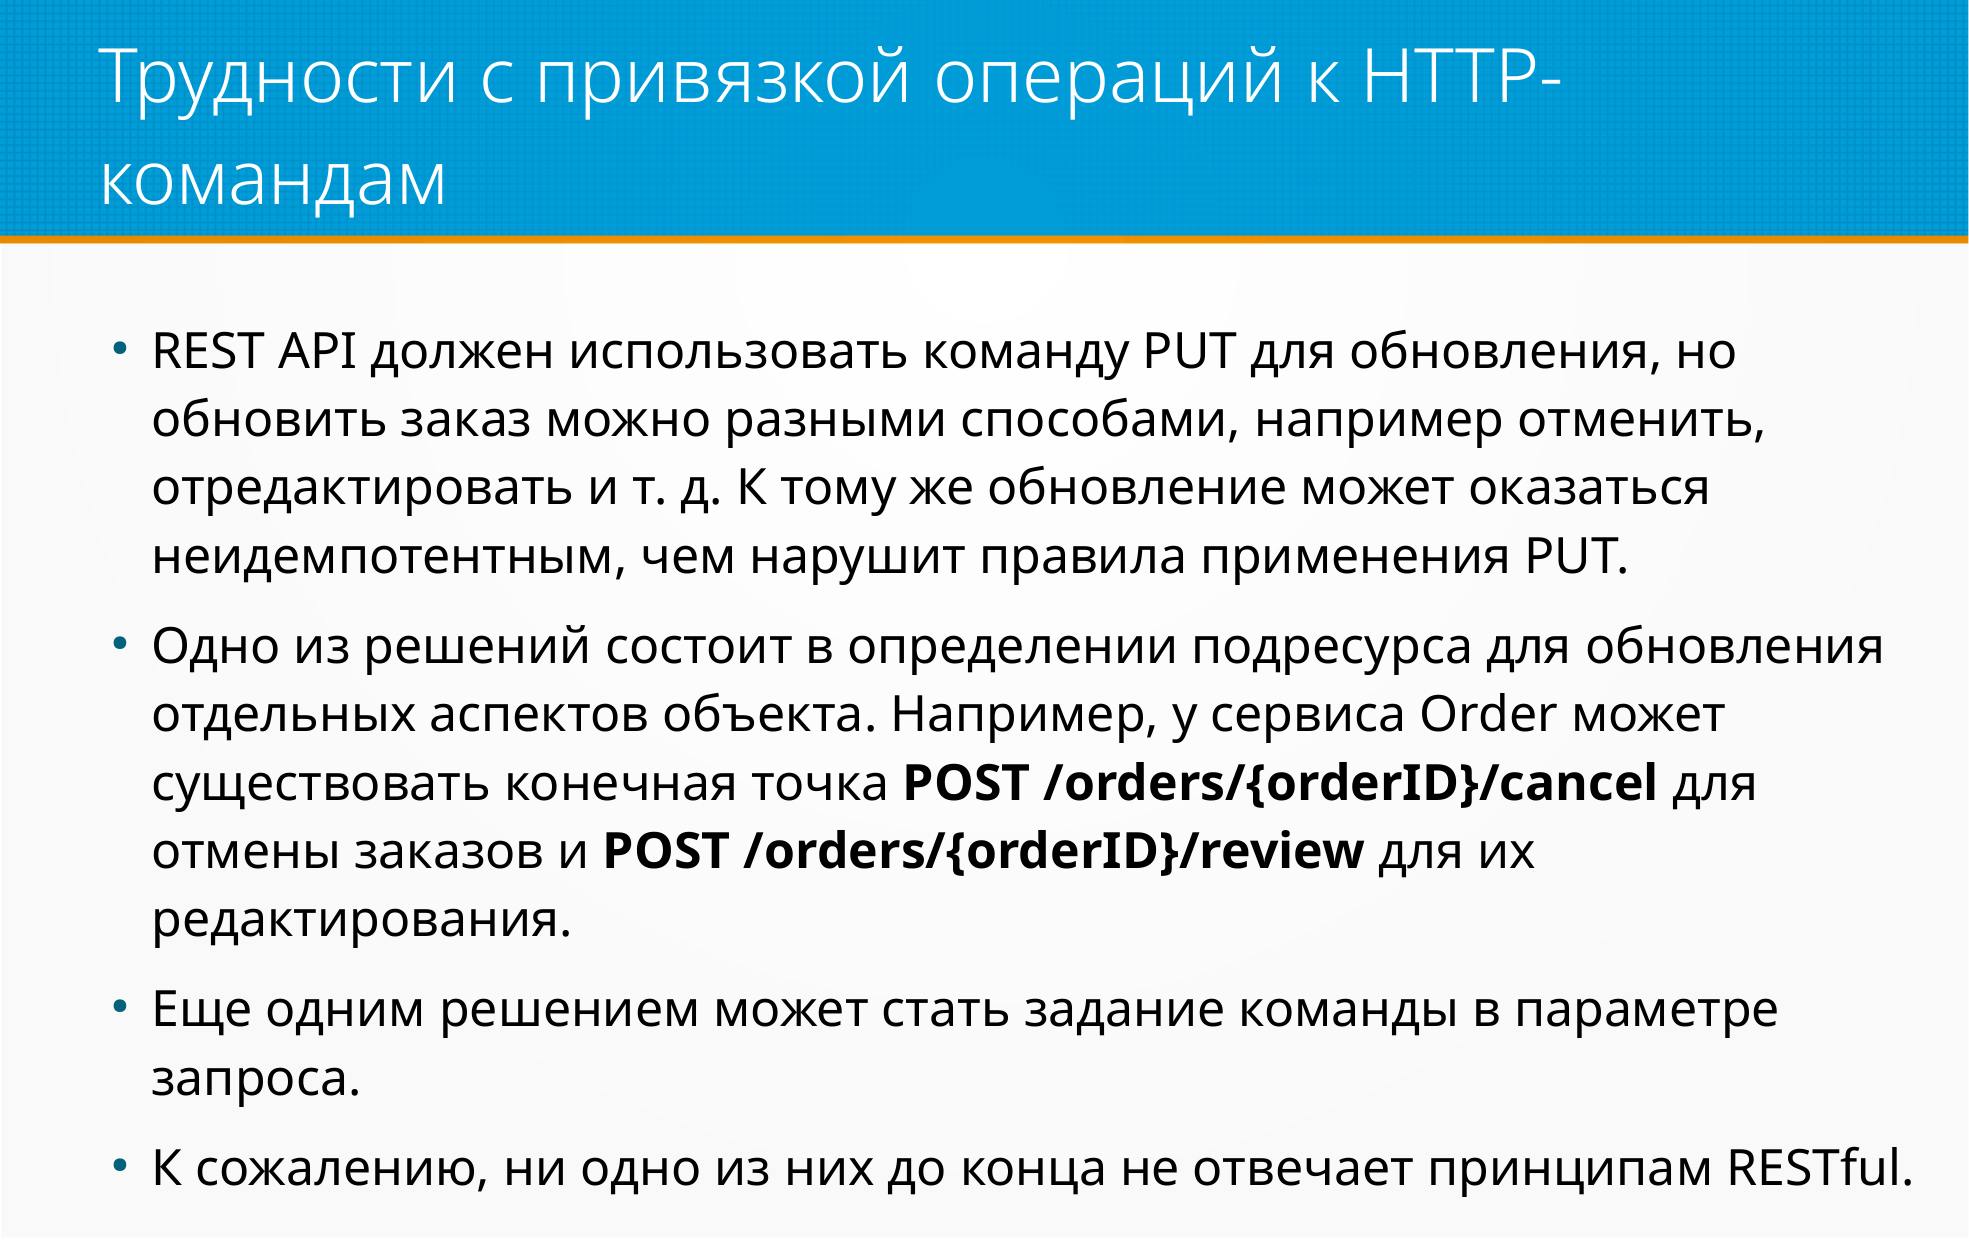

# Трудности с привязкой операций к HTTP-командам
REST API должен использовать команду PUT для обновления, но обновить заказ можно разными способами, например отменить, отредактировать и т. д. К тому же обновление может оказаться неидемпотентным, чем нарушит правила применения PUT.
Одно из решений состоит в определении подресурса для обновления отдельных аспектов объекта. Например, у сервиса Order может существовать конечная точка POST /orders/{orderID}/cancel для отмены заказов и POST /orders/{orderID}/review для их редактирования.
Еще одним решением может стать задание команды в параметре запроса.
К сожалению, ни одно из них до конца не отвечает принципам RESTful.